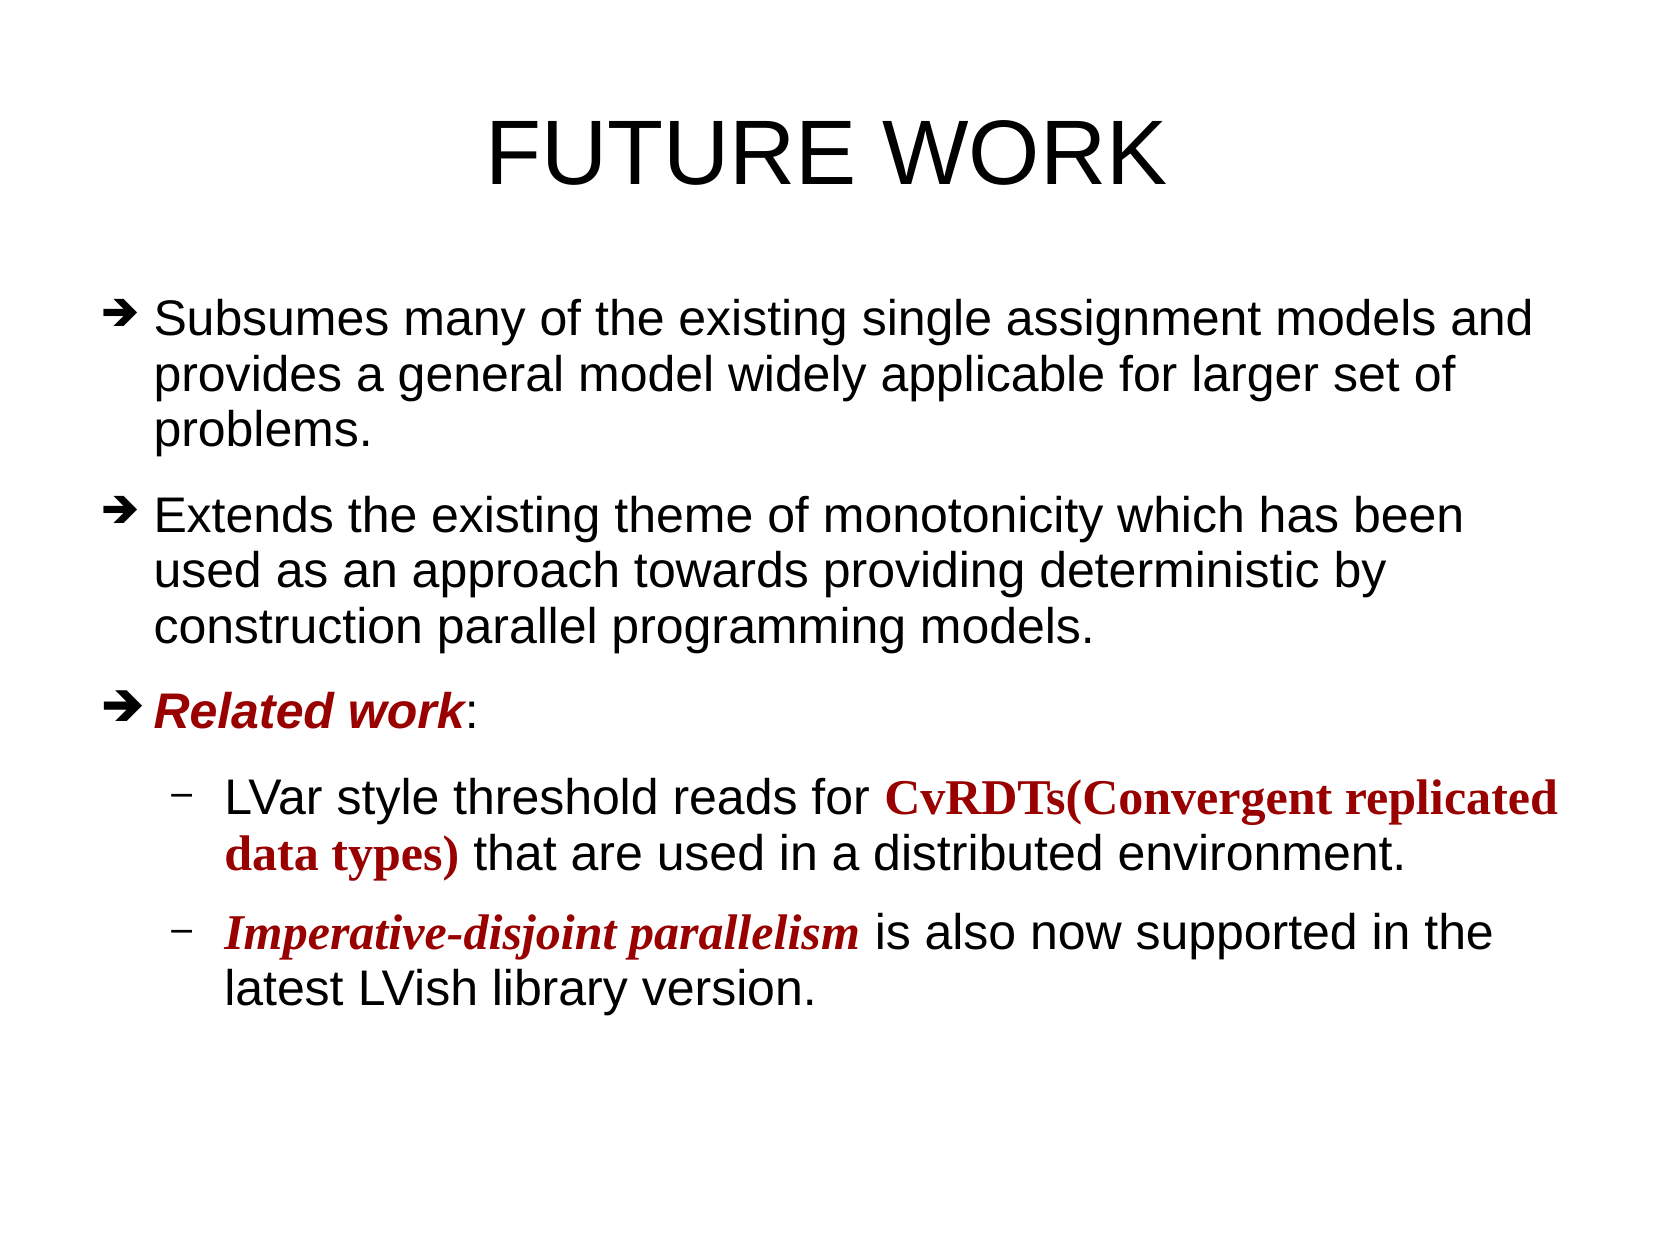

# FUTURE WORK
Subsumes many of the existing single assignment models and provides a general model widely applicable for larger set of problems.
Extends the existing theme of monotonicity which has been used as an approach towards providing deterministic by construction parallel programming models.
Related work:
LVar style threshold reads for CvRDTs(Convergent replicated data types) that are used in a distributed environment.
Imperative-disjoint parallelism is also now supported in the latest LVish library version.